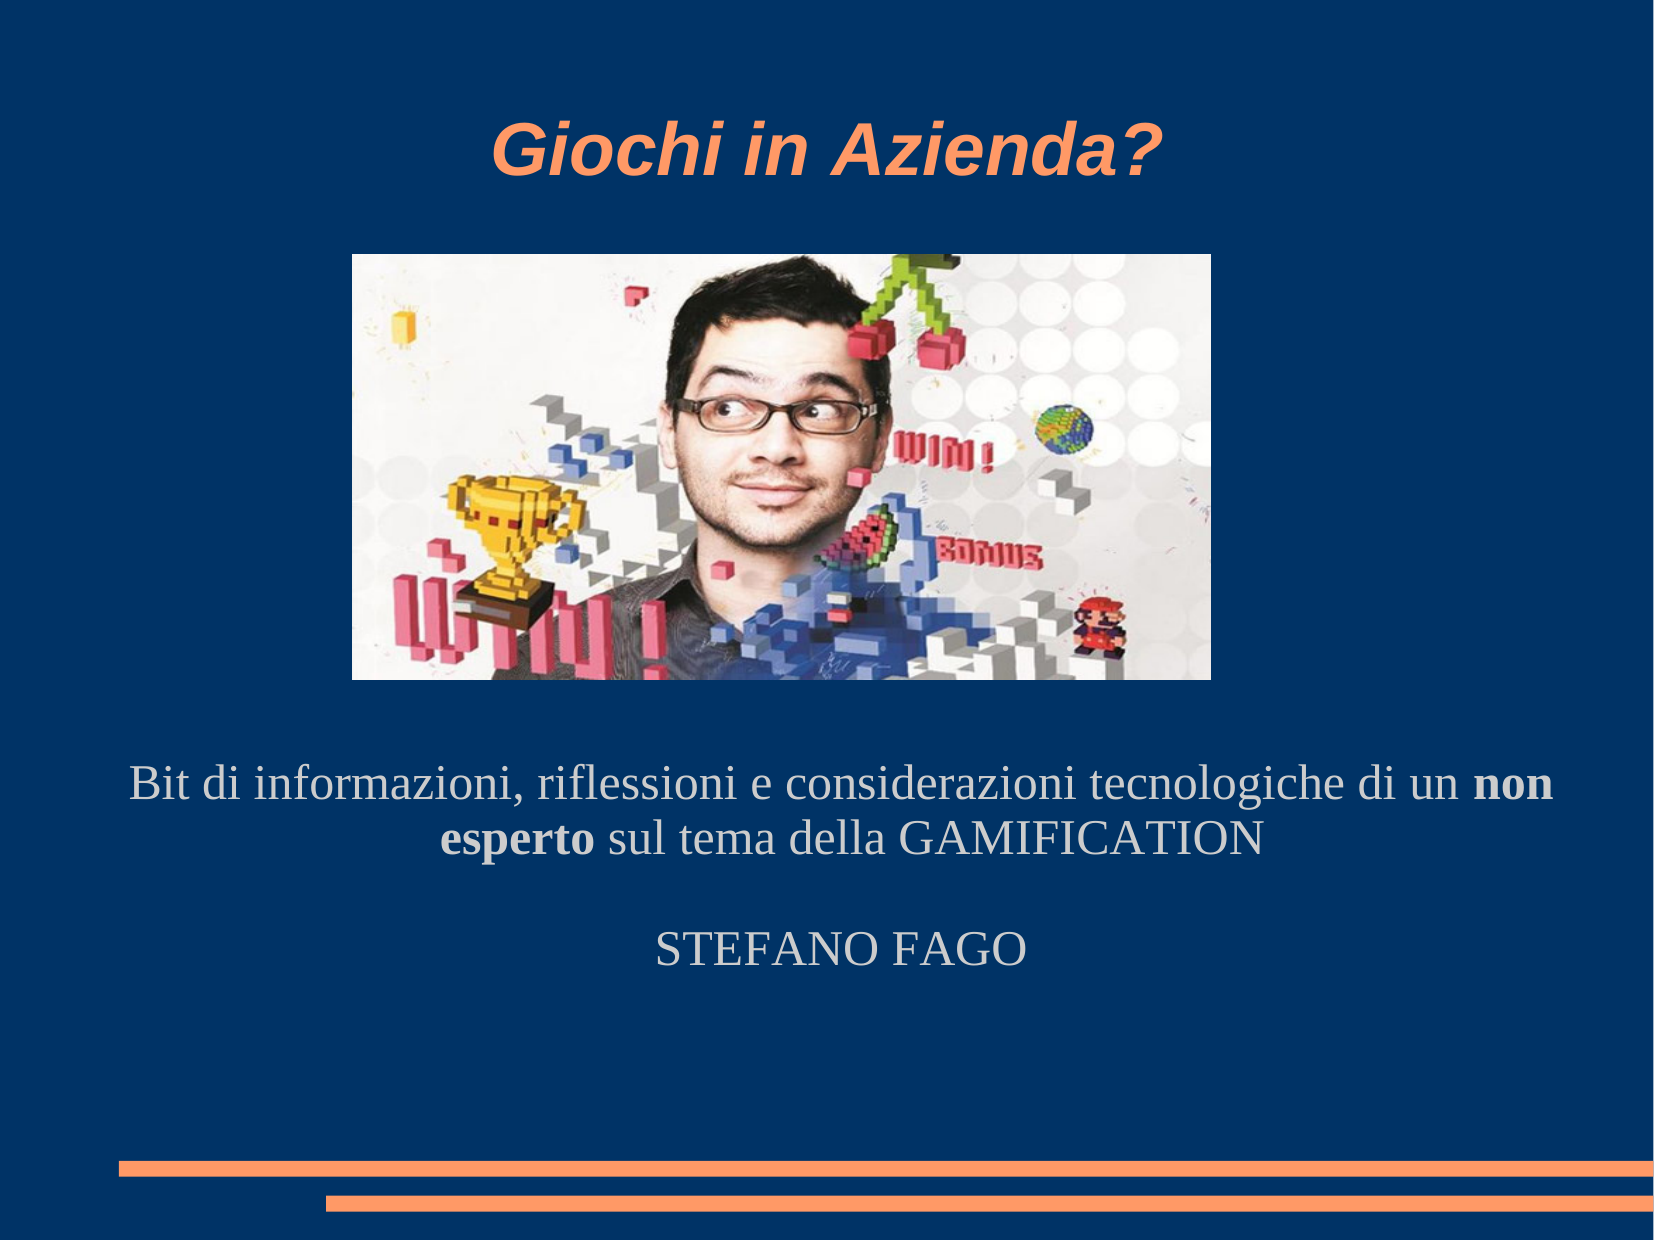

# Giochi in Azienda?
Bit di informazioni, riflessioni e considerazioni tecnologiche di un non esperto sul tema della GAMIFICATION
STEFANO FAGO